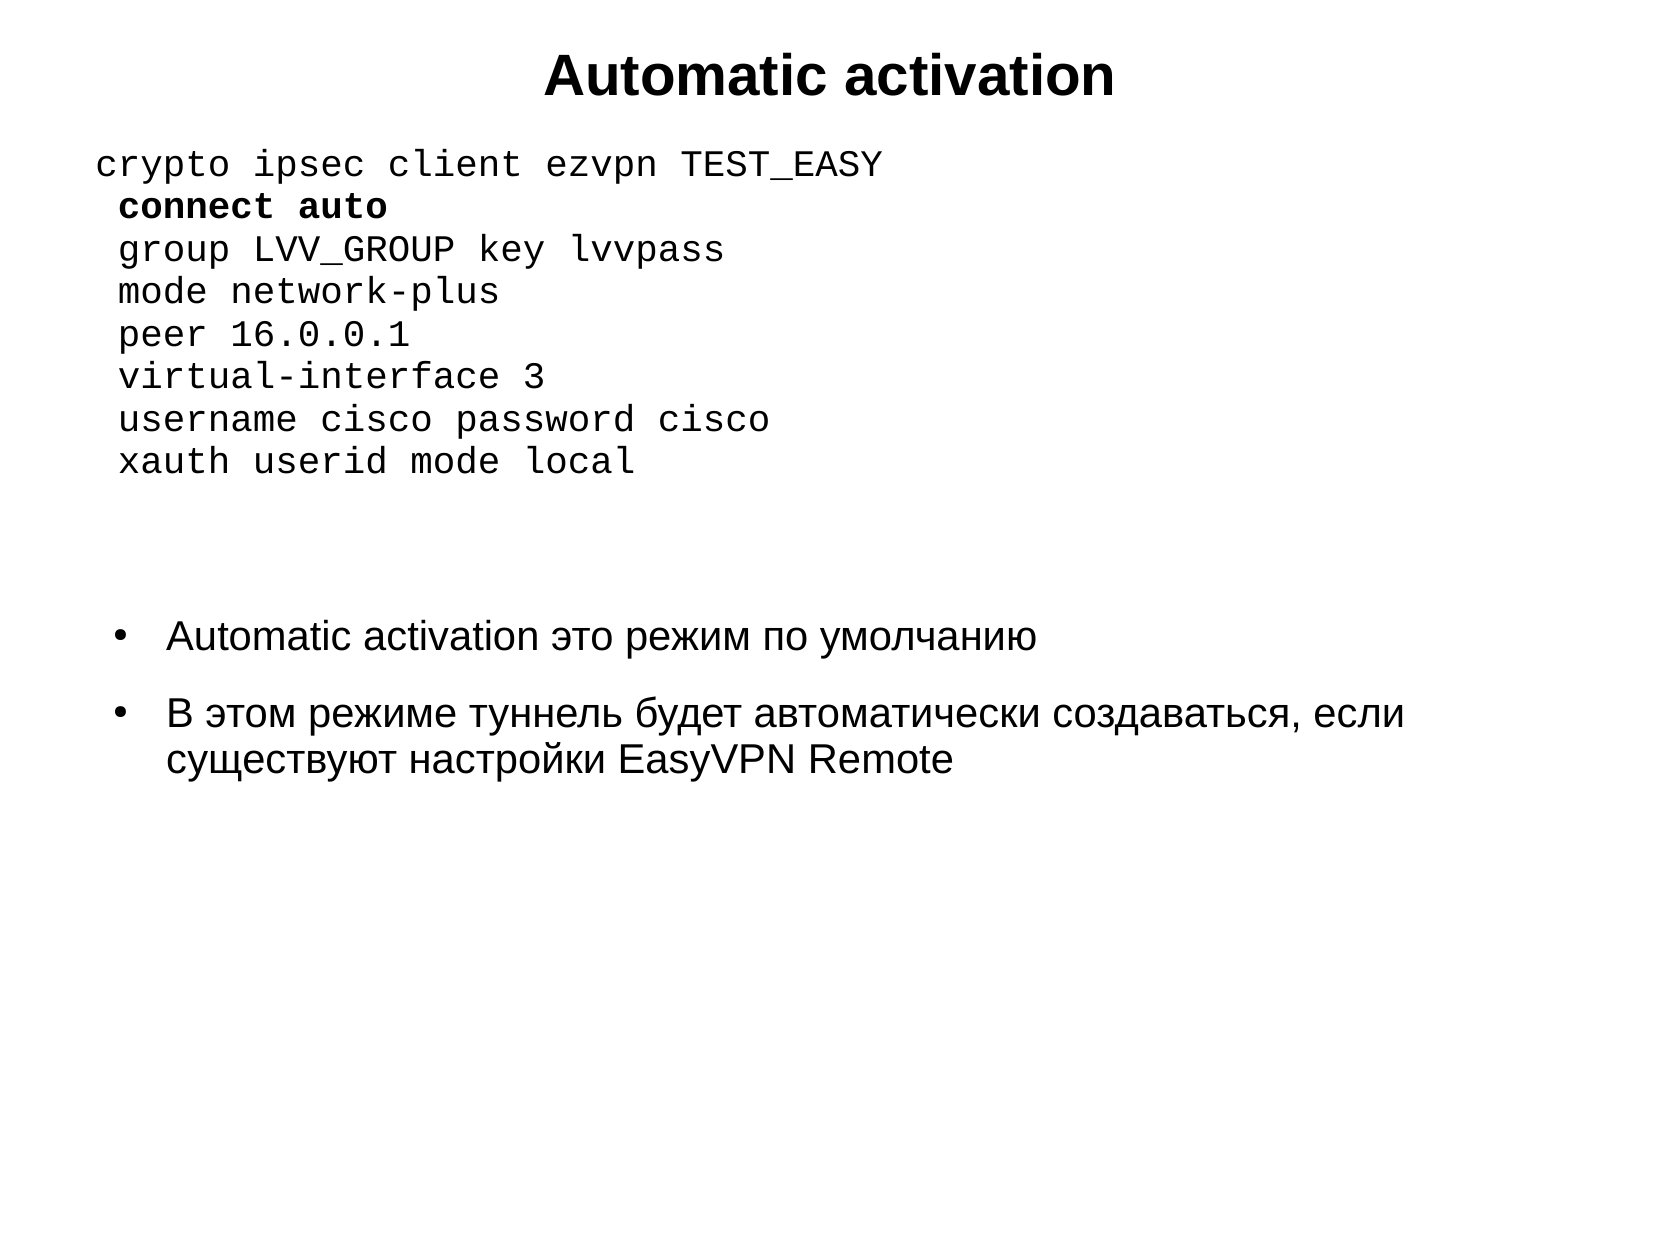

Automatic activation
# crypto ipsec client ezvpn TEST_EASY
 connect auto
 group LVV_GROUP key lvvpass
 mode network-plus
 peer 16.0.0.1
 virtual-interface 3
 username cisco password cisco
 xauth userid mode local
Automatic activation это режим по умолчанию
В этом режиме туннель будет автоматически создаваться, если существуют настройки EasyVPN Remote